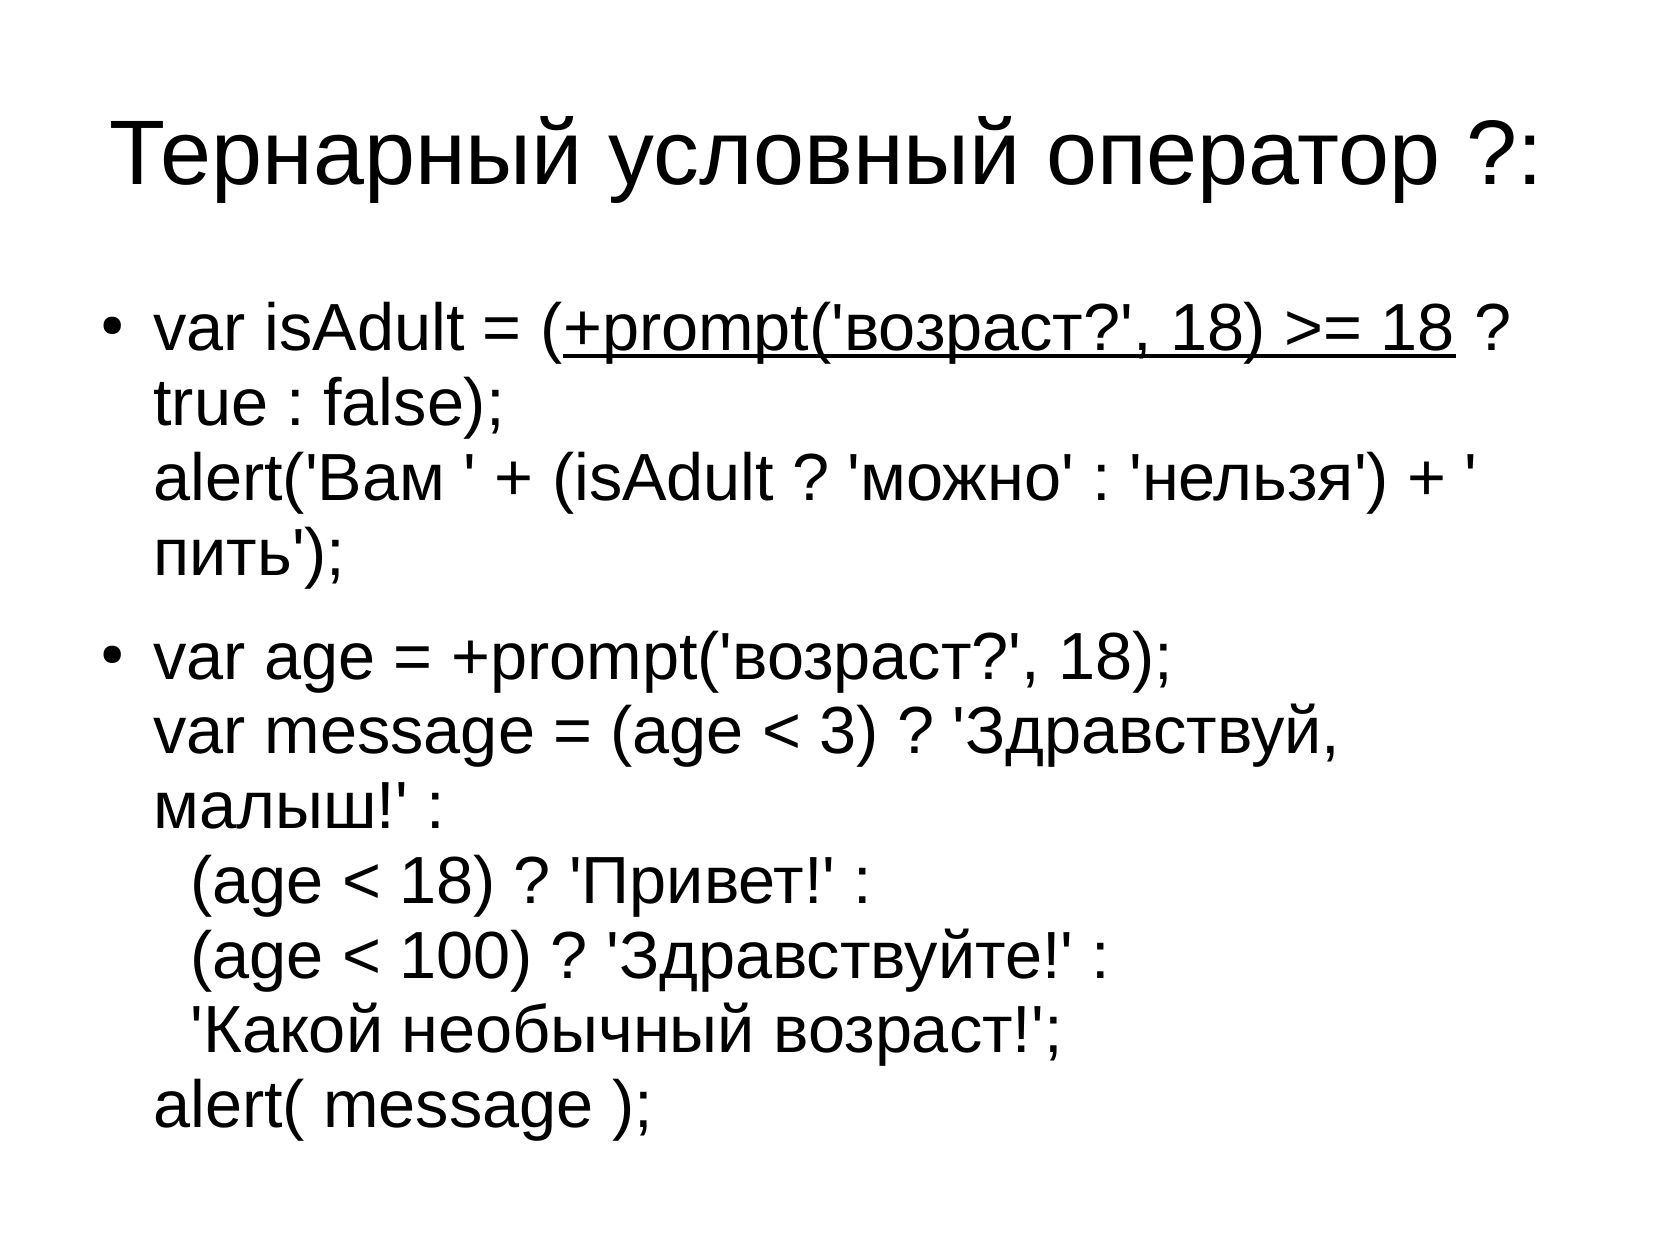

# Тернарный условный оператор ?:
var isAdult = (+prompt('возраст?', 18) >= 18 ? true : false);
alert('Вам ' + (isAdult ? 'можно' : 'нельзя') + ' пить');
var age = +prompt('возраст?', 18);
var message = (age < 3) ? 'Здравствуй, малыш!' :
 (age < 18) ? 'Привет!' :
 (age < 100) ? 'Здравствуйте!' :
 'Какой необычный возраст!';
alert( message );